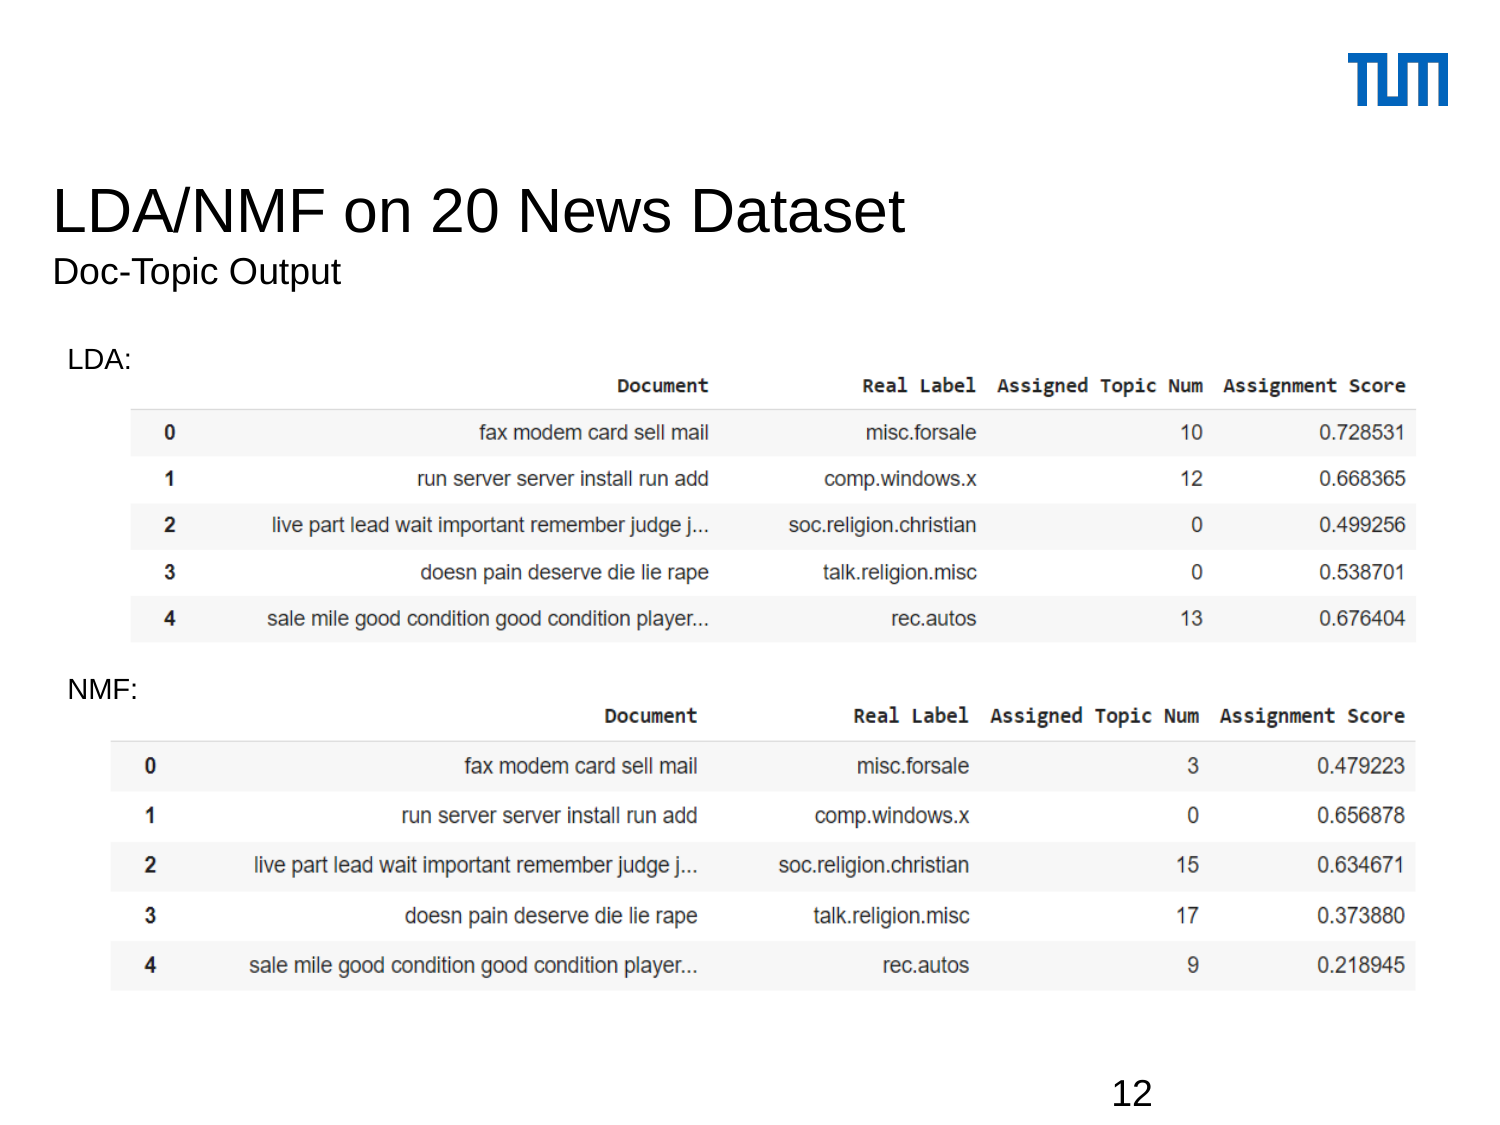

LDA/NMF on 20 News Dataset
Doc-Topic Output
LDA:
NMF: